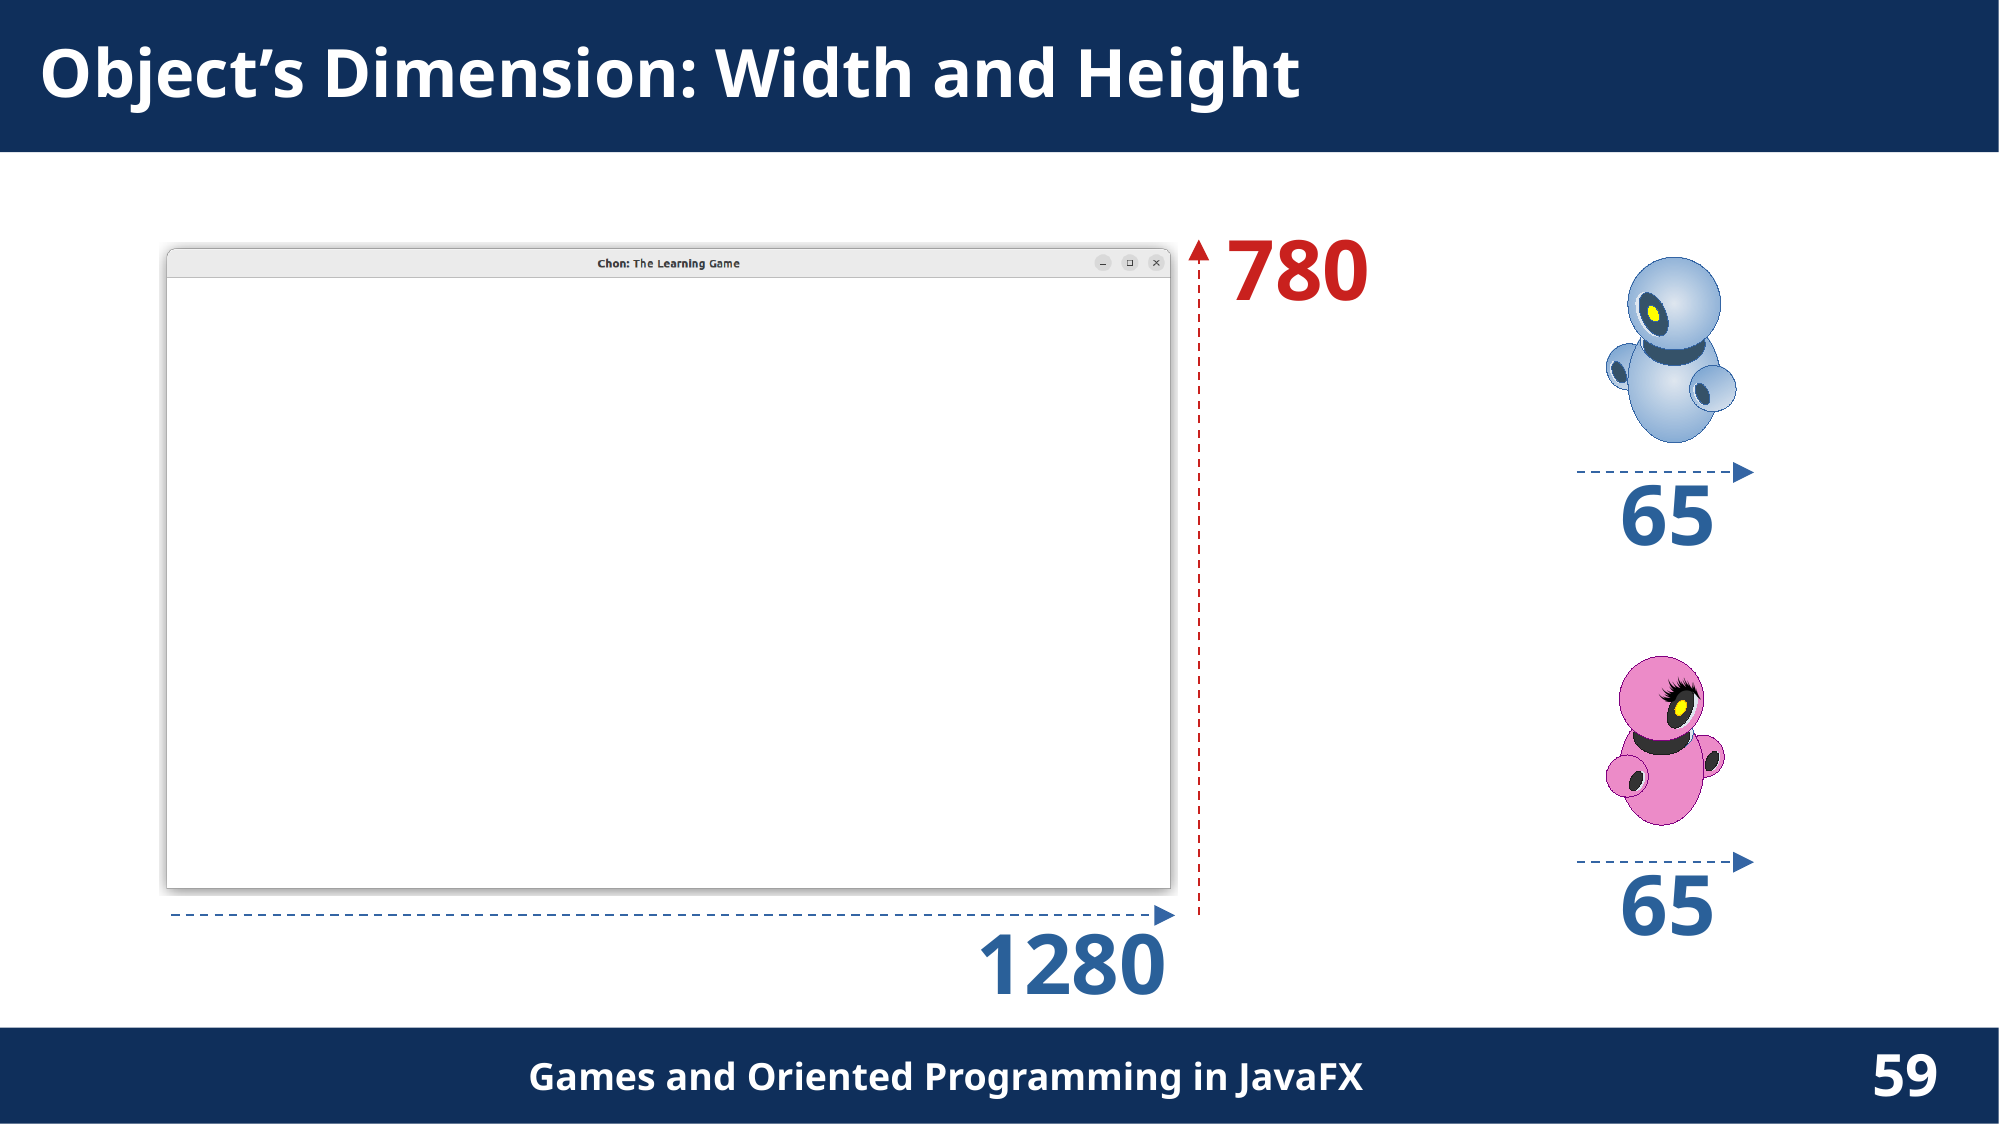

Object’s Dimension: Width and Height
780
65
65
1280